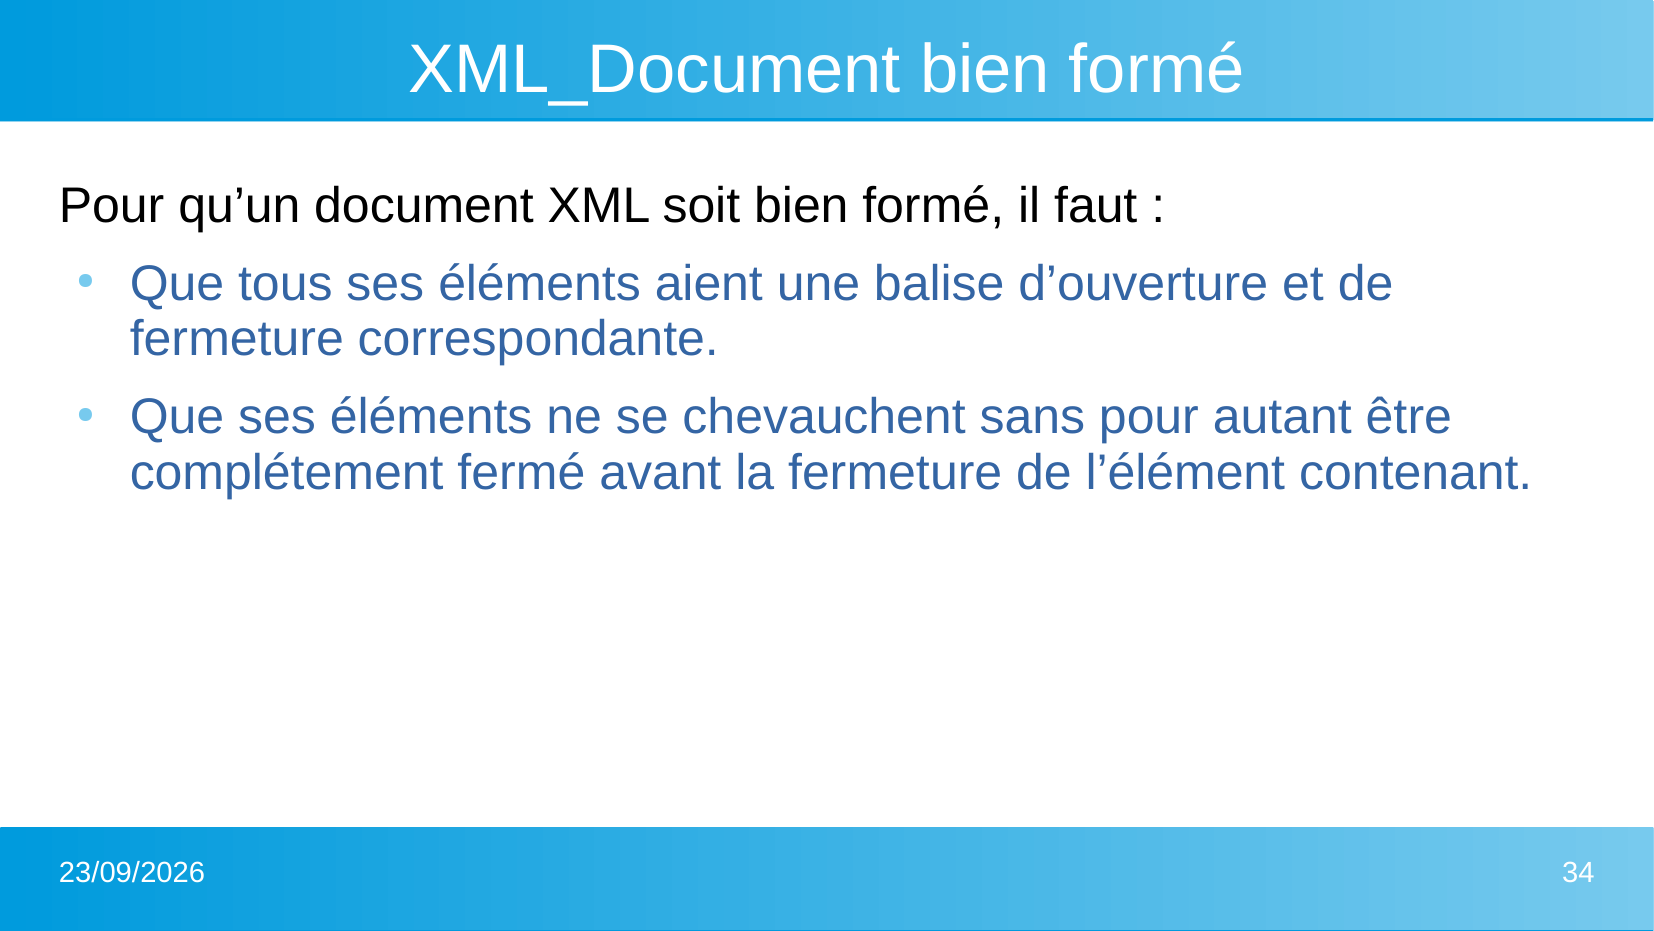

# XML_Document bien formé
Pour qu’un document XML soit bien formé, il faut :
Que tous ses éléments aient une balise d’ouverture et de fermeture correspondante.
Que ses éléments ne se chevauchent sans pour autant être complétement fermé avant la fermeture de l’élément contenant.
34